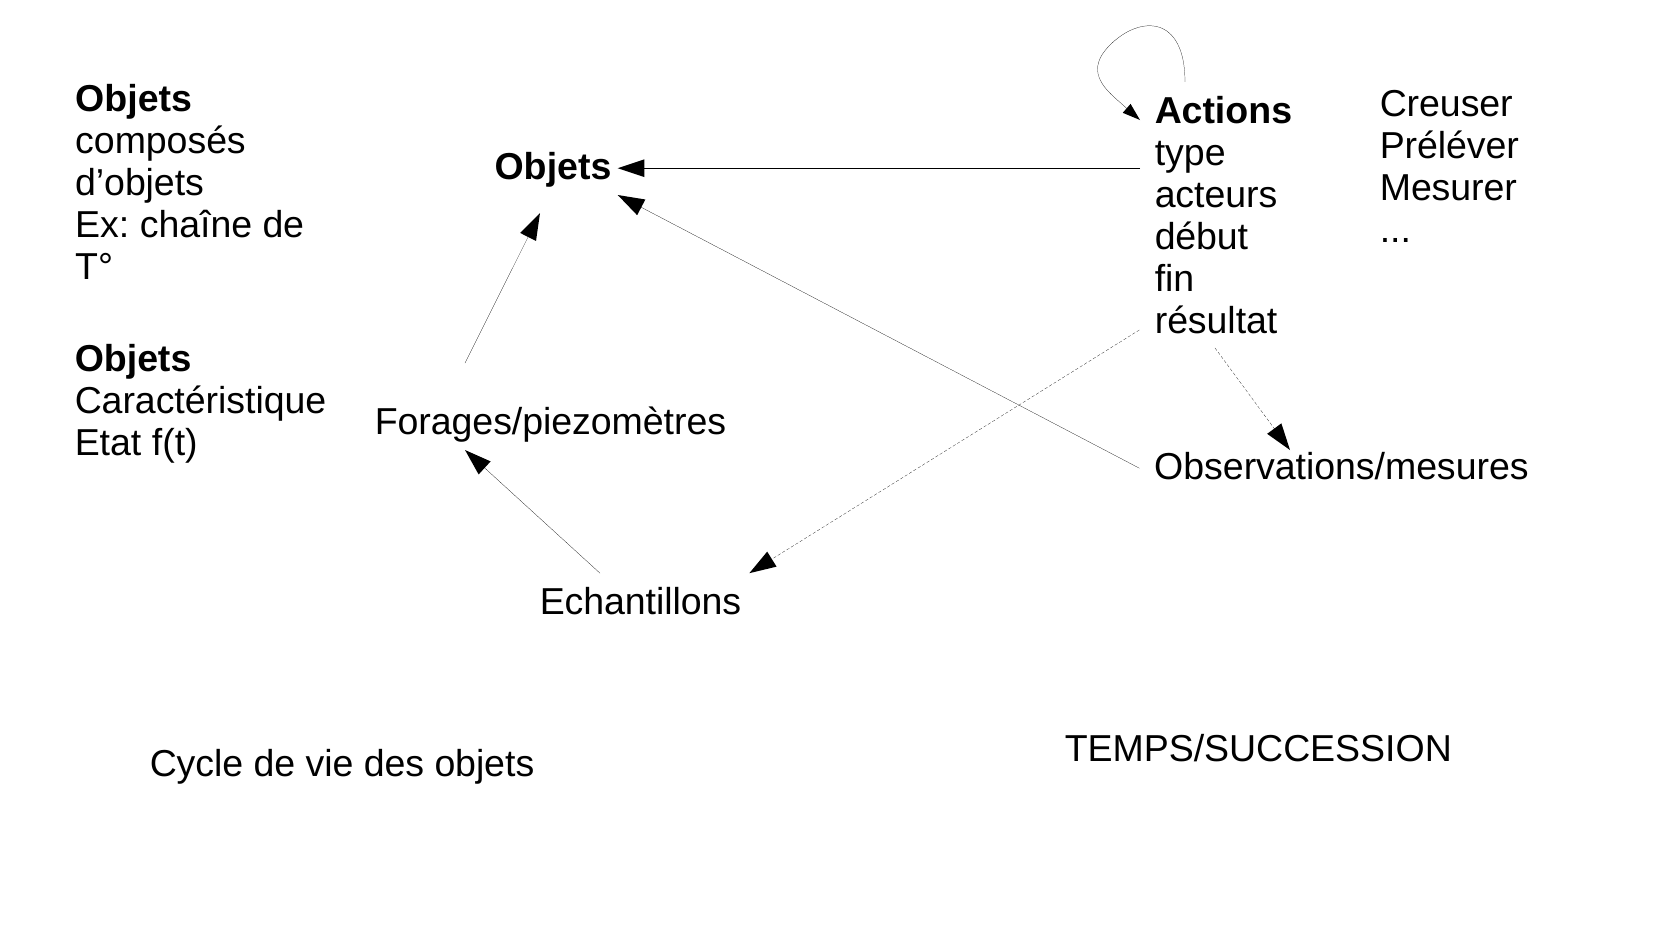

Objets composés d’objets
Ex: chaîne de T°
Creuser
Préléver
Mesurer
...
Actions
type
acteurs
début
fin
résultat
Objets
Objets
Caractéristique
Etat f(t)
Forages/piezomètres
Observations/mesures
Echantillons
TEMPS/SUCCESSION
Cycle de vie des objets